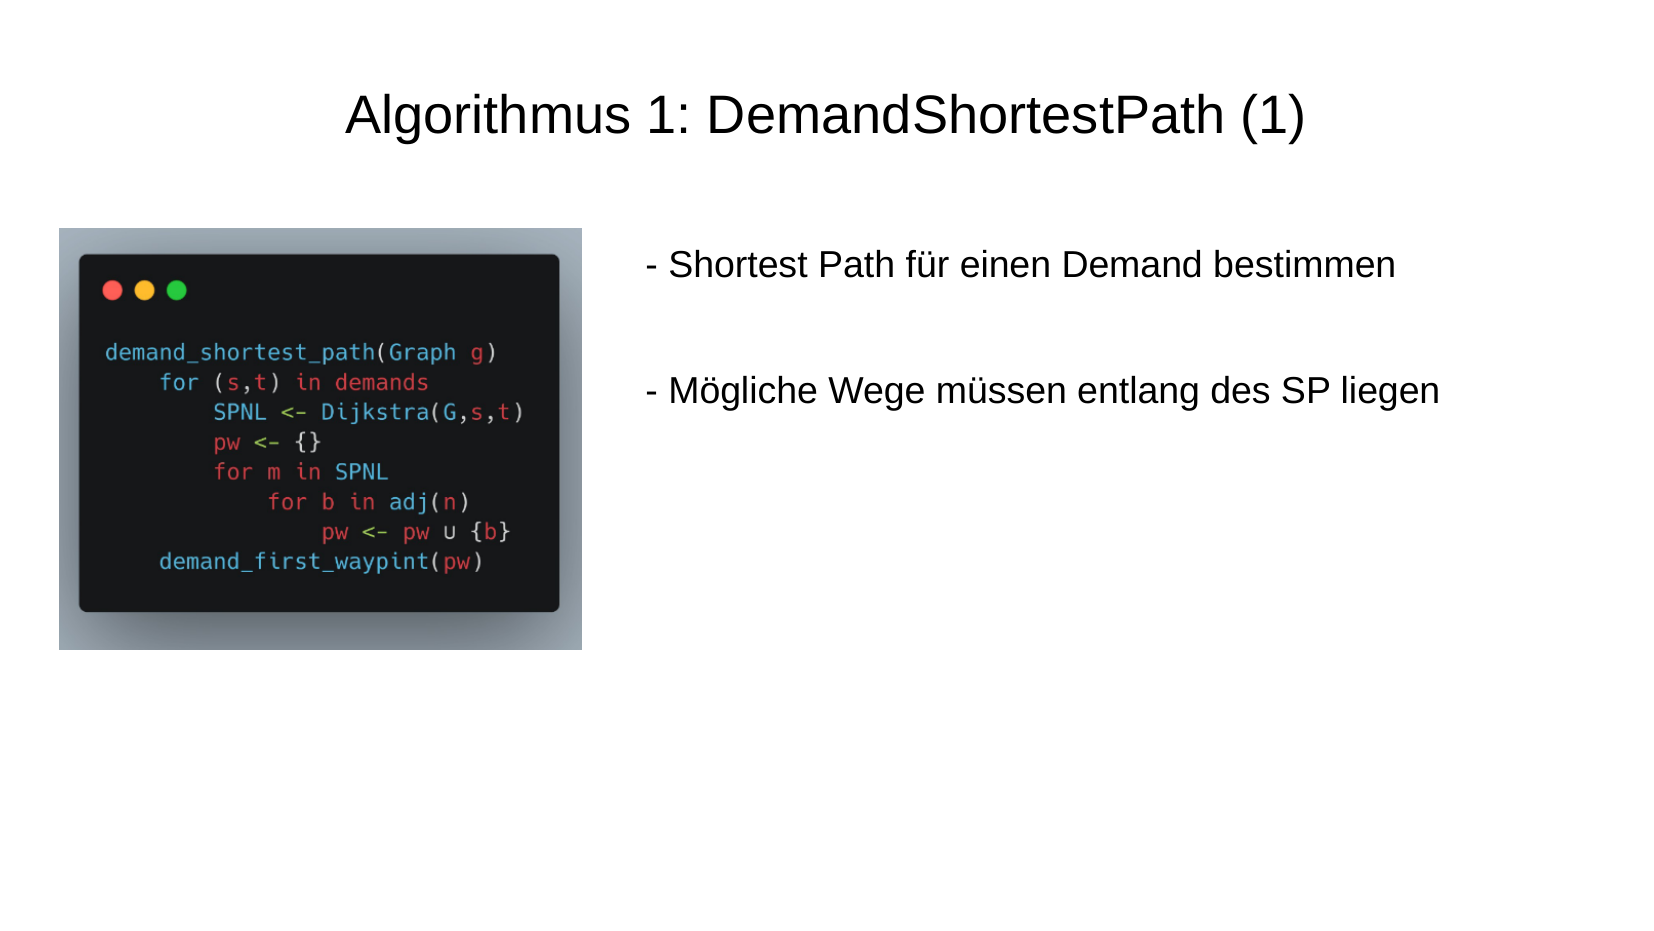

# Algorithmus 1: DemandShortestPath (1)
 - Shortest Path für einen Demand bestimmen
 - Mögliche Wege müssen entlang des SP liegen